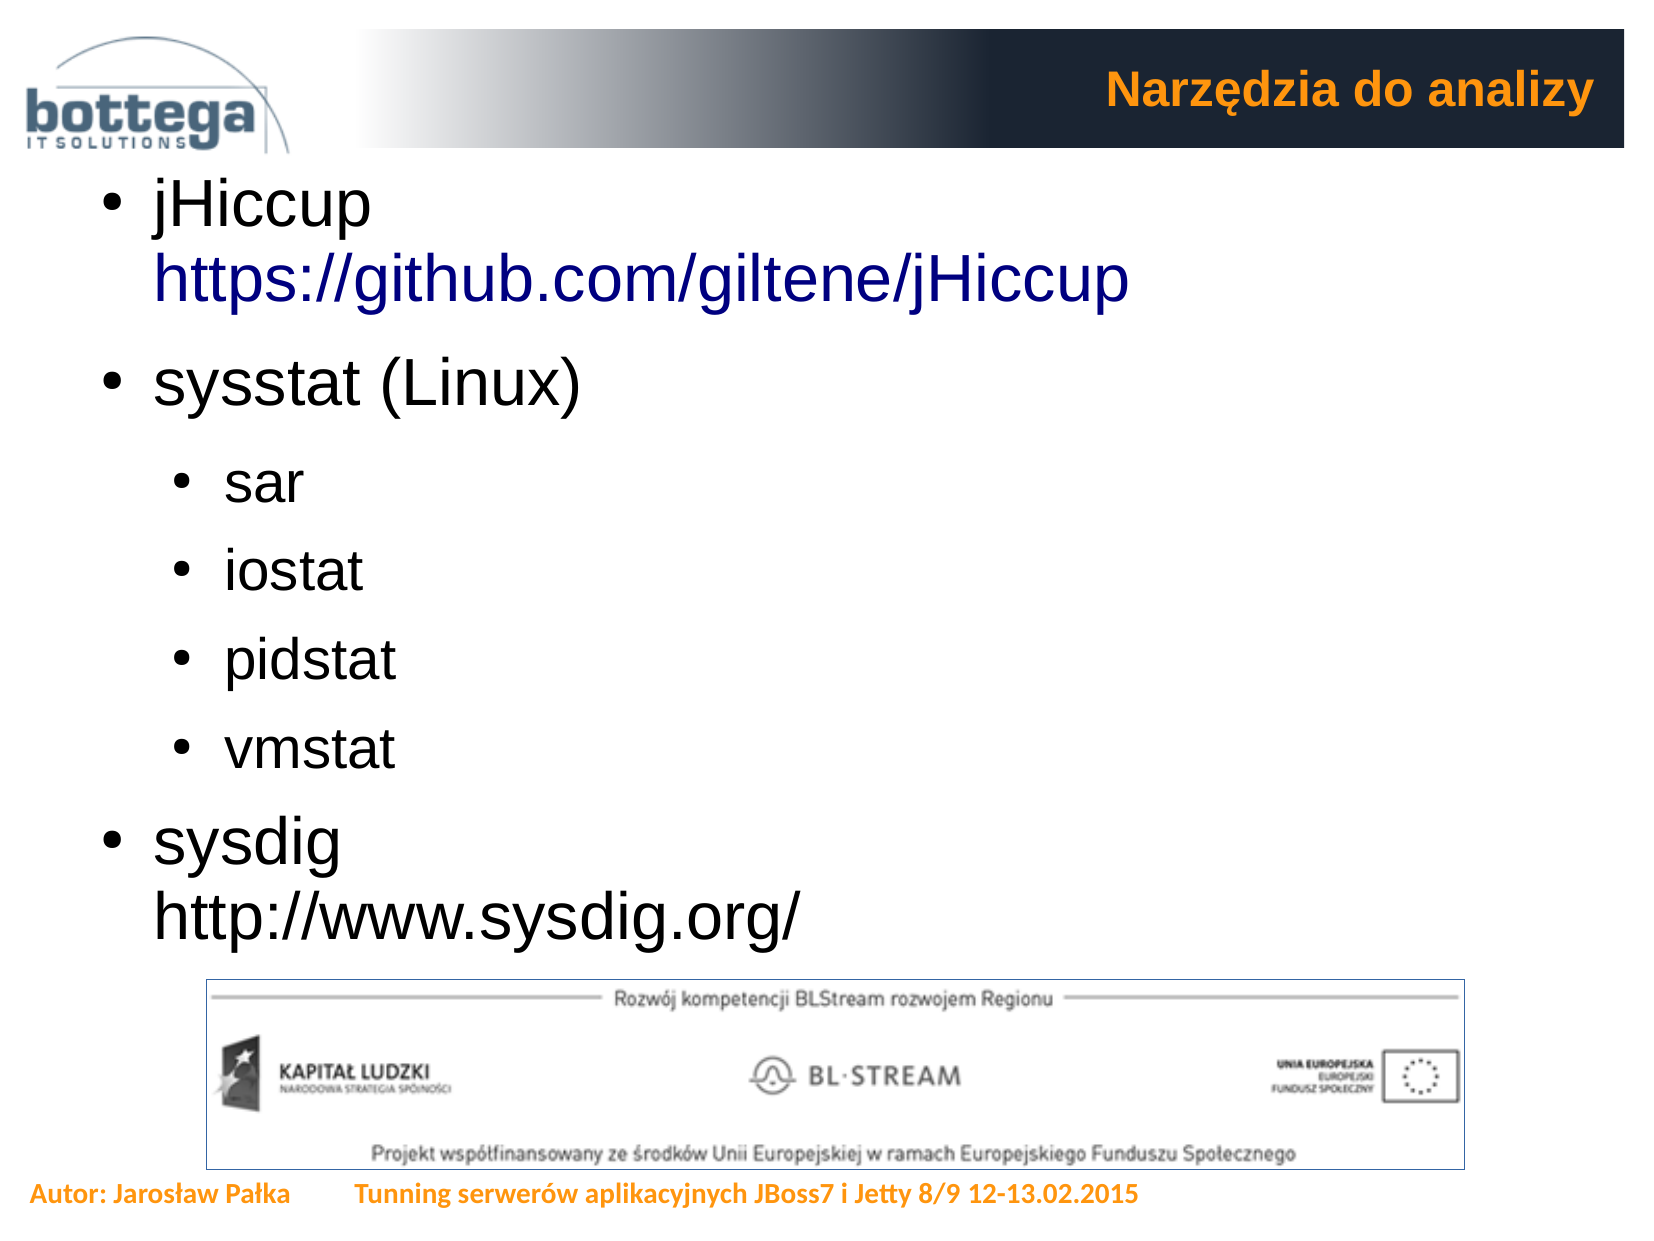

# Narzędzia do analizy
jHiccup
https://github.com/giltene/jHiccup
sysstat (Linux)
sar
iostat
pidstat
vmstat
sysdig
http://www.sysdig.org/